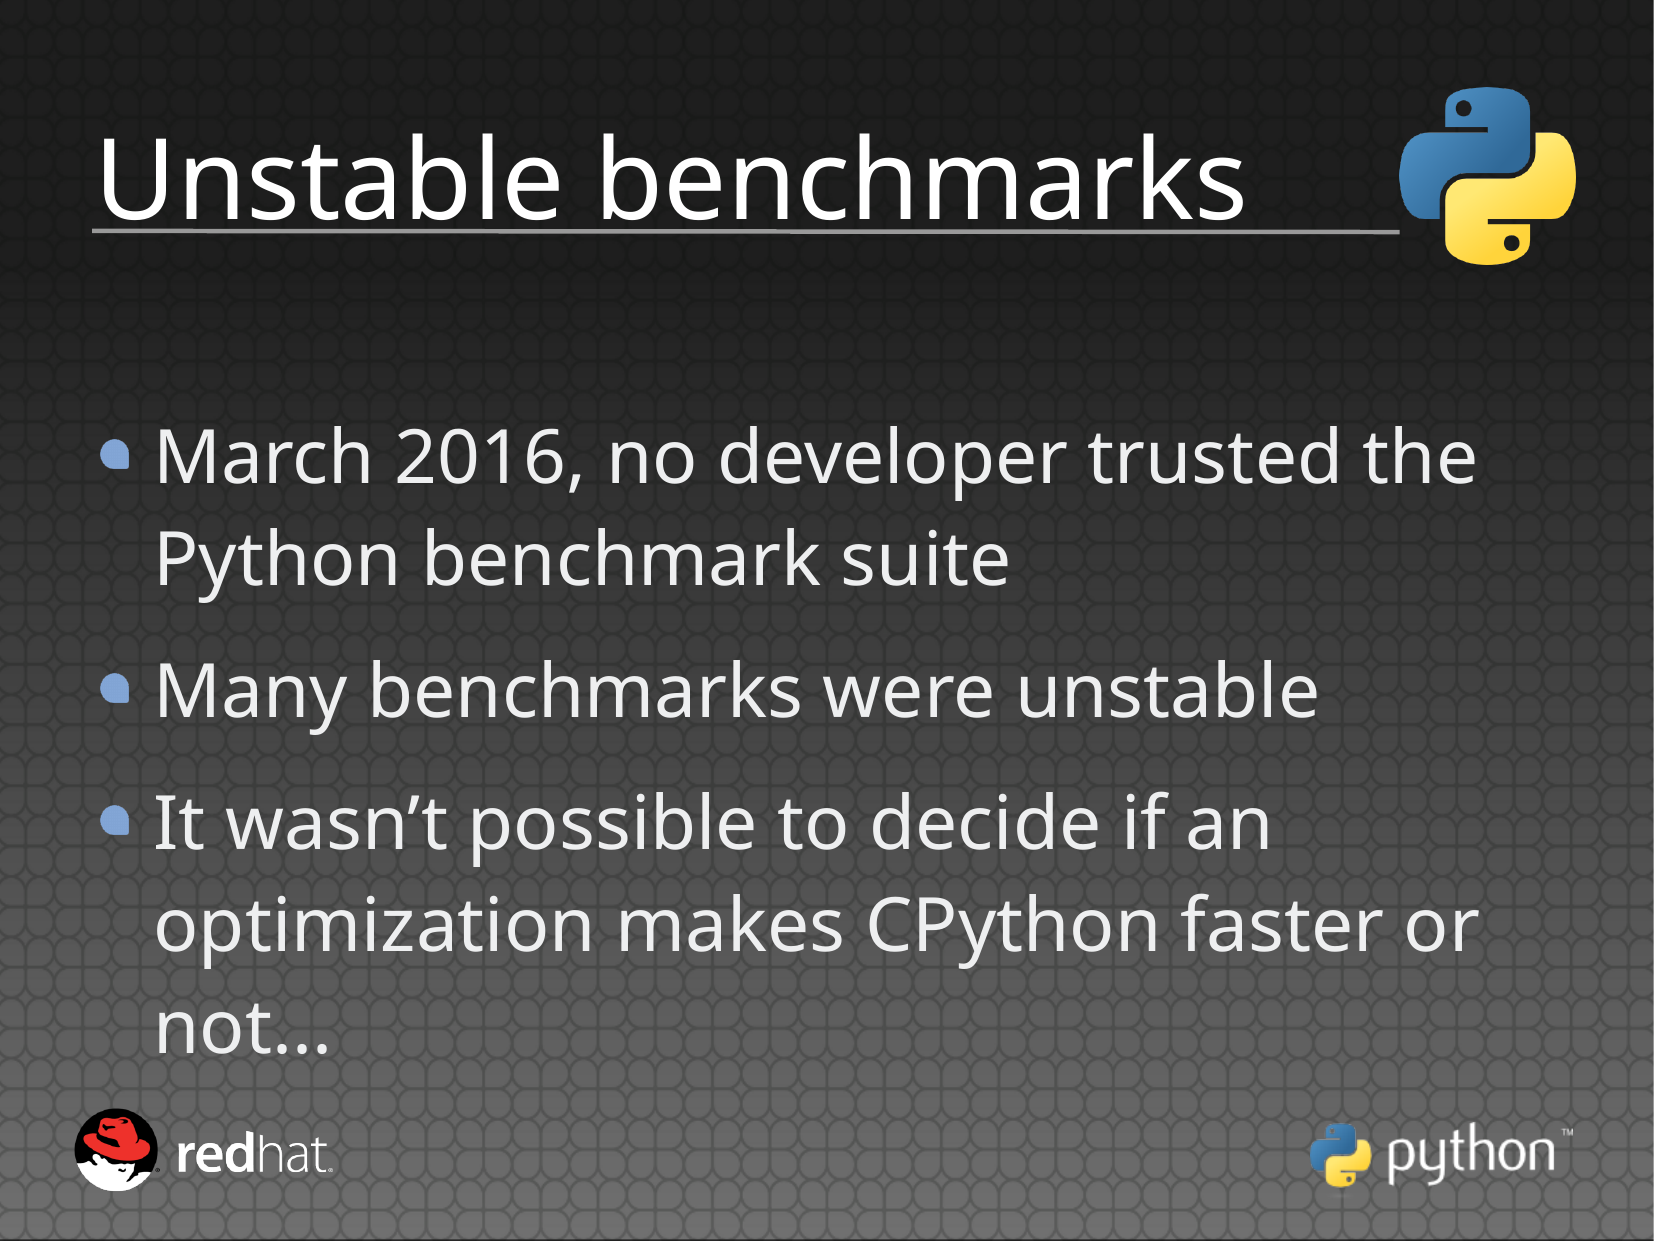

Unstable benchmarks
# March 2016, no developer trusted the Python benchmark suite
Many benchmarks were unstable
It wasn’t possible to decide if an optimization makes CPython faster or not...